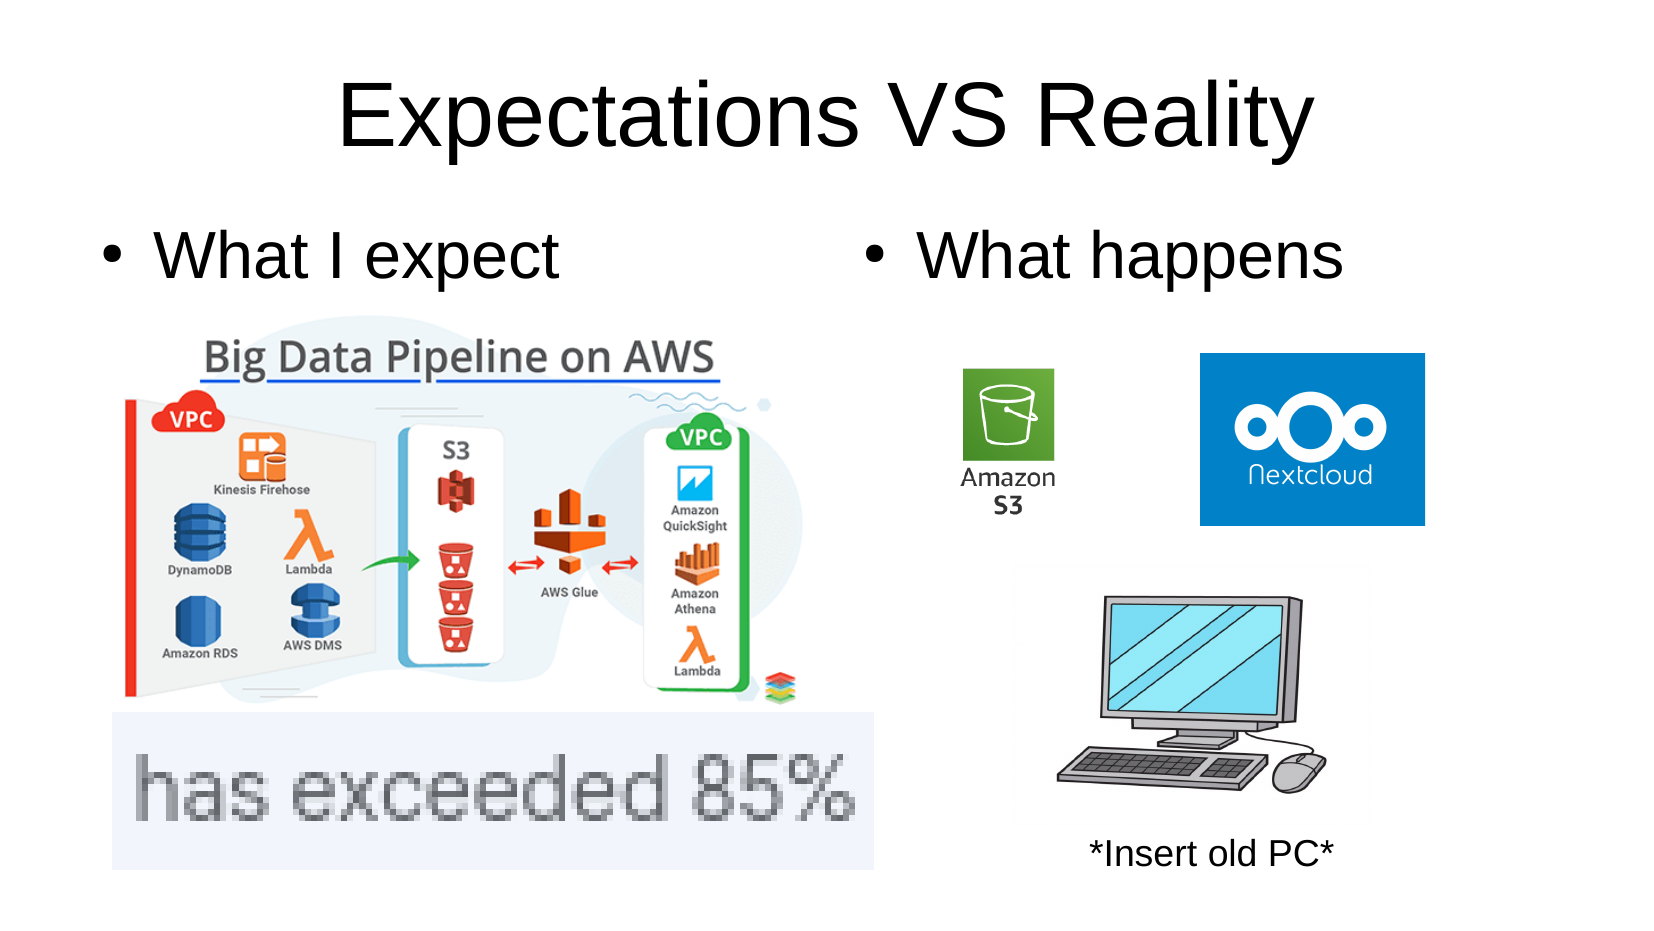

# Expectations VS Reality
What I expect
What happens
*Insert old PC*